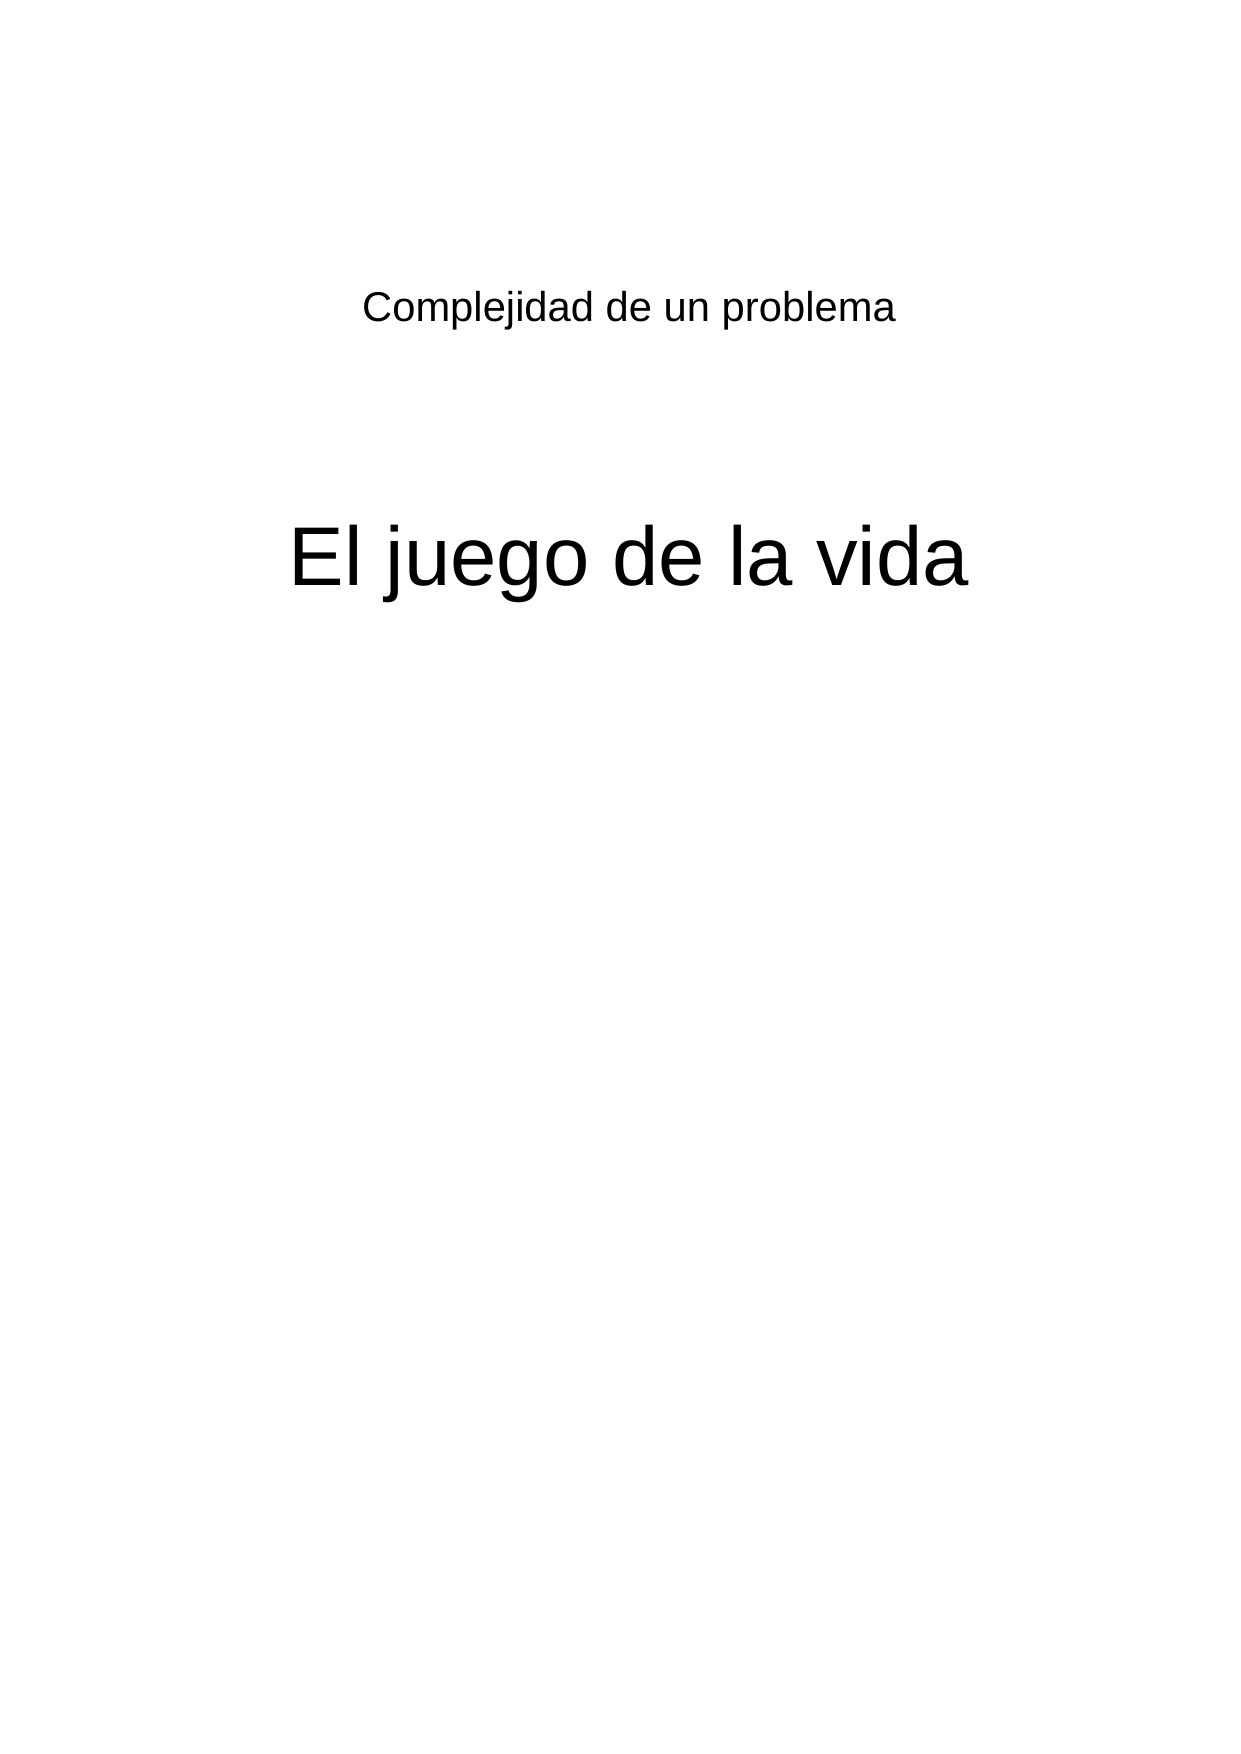

# Complejidad de un problema El juego de la vida